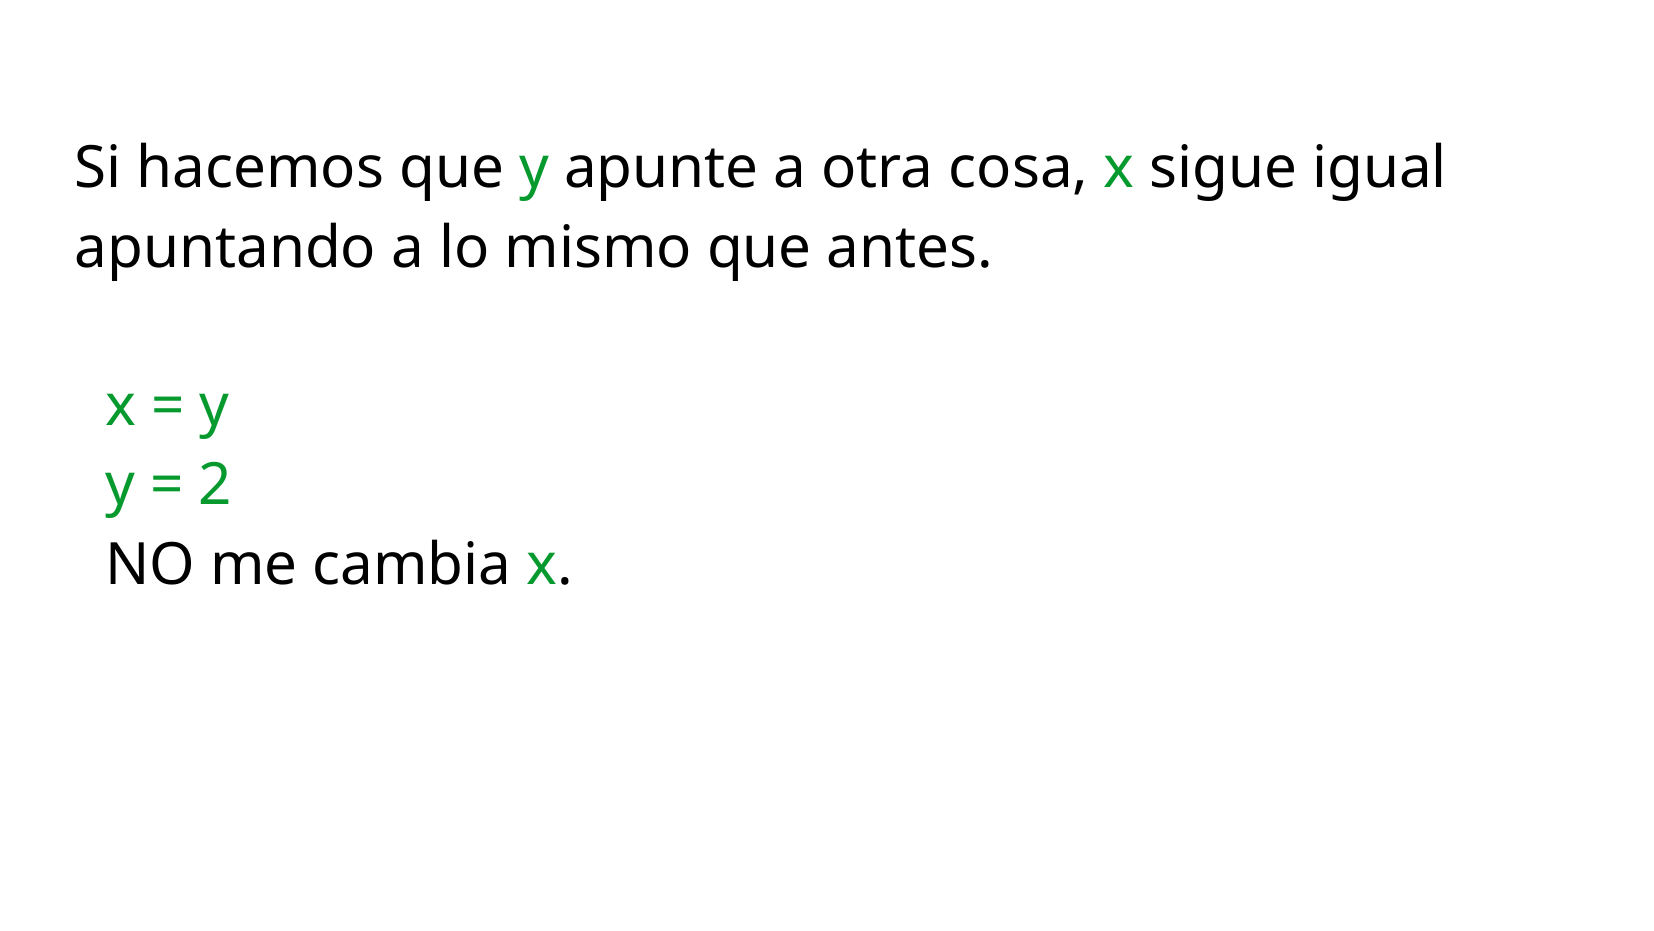

Si hacemos que y apunte a otra cosa, x sigue igual apuntando a lo mismo que antes.
 x = y
 y = 2
 NO me cambia x.